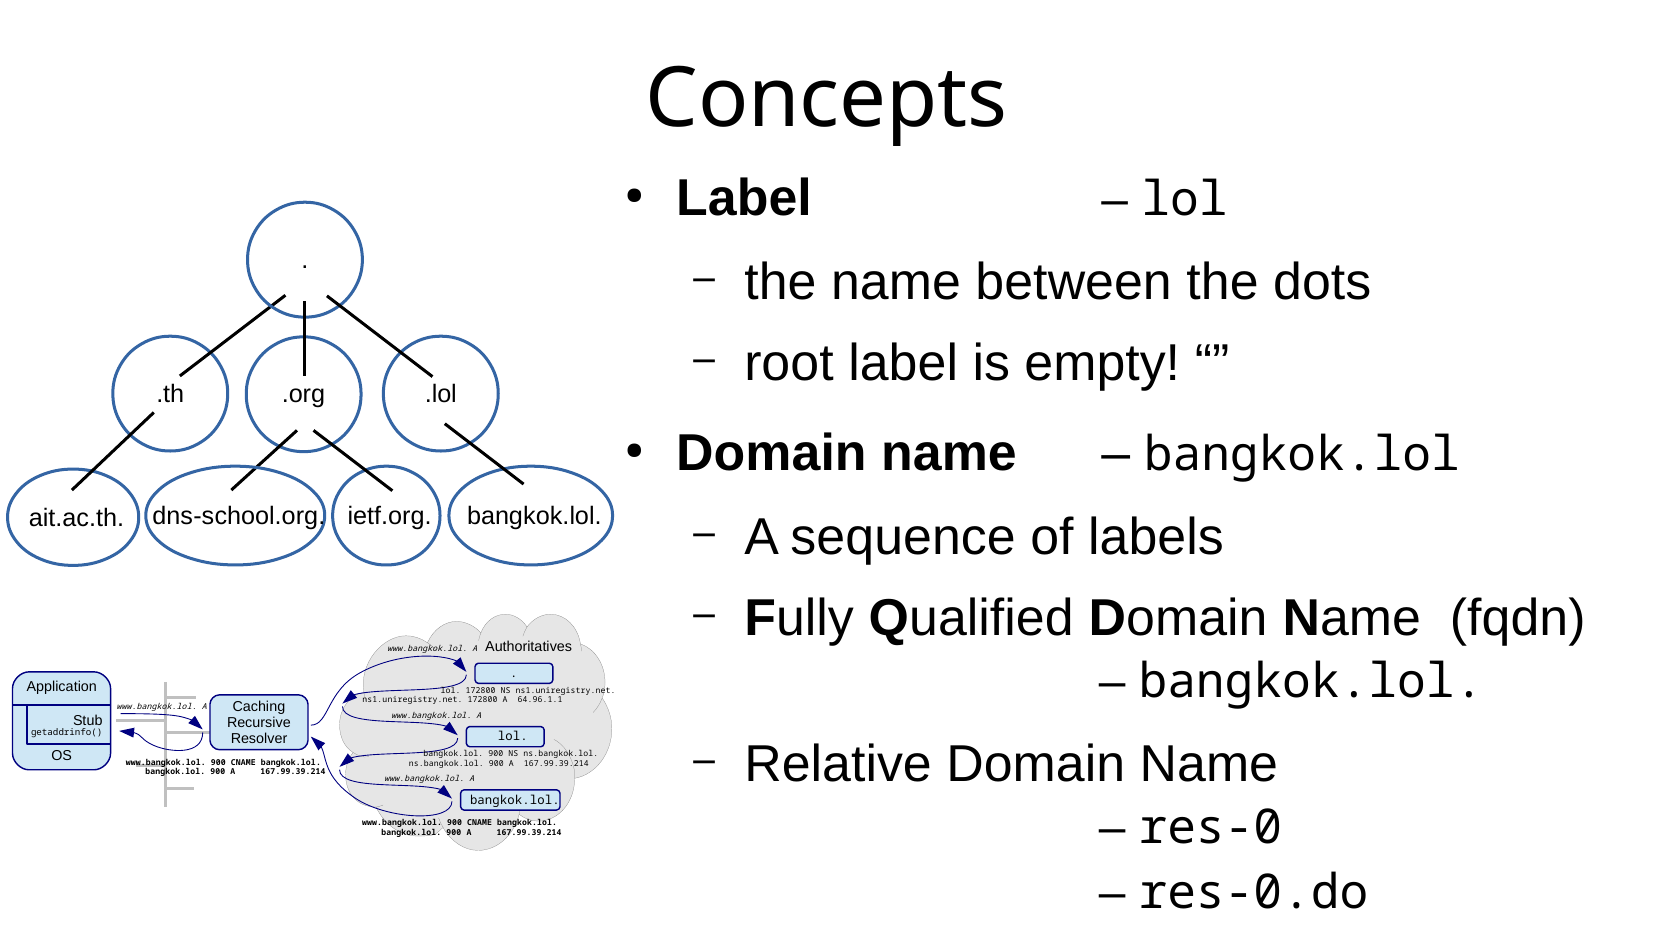

# Concepts
Label 				– lol
the name between the dots
root label is empty! “”
Domain name		– bangkok.lol
A sequence of labels
Fully Qualified Domain Name (fqdn)
					– bangkok.lol.
Relative Domain Name
					– res-0
					– res-0.do